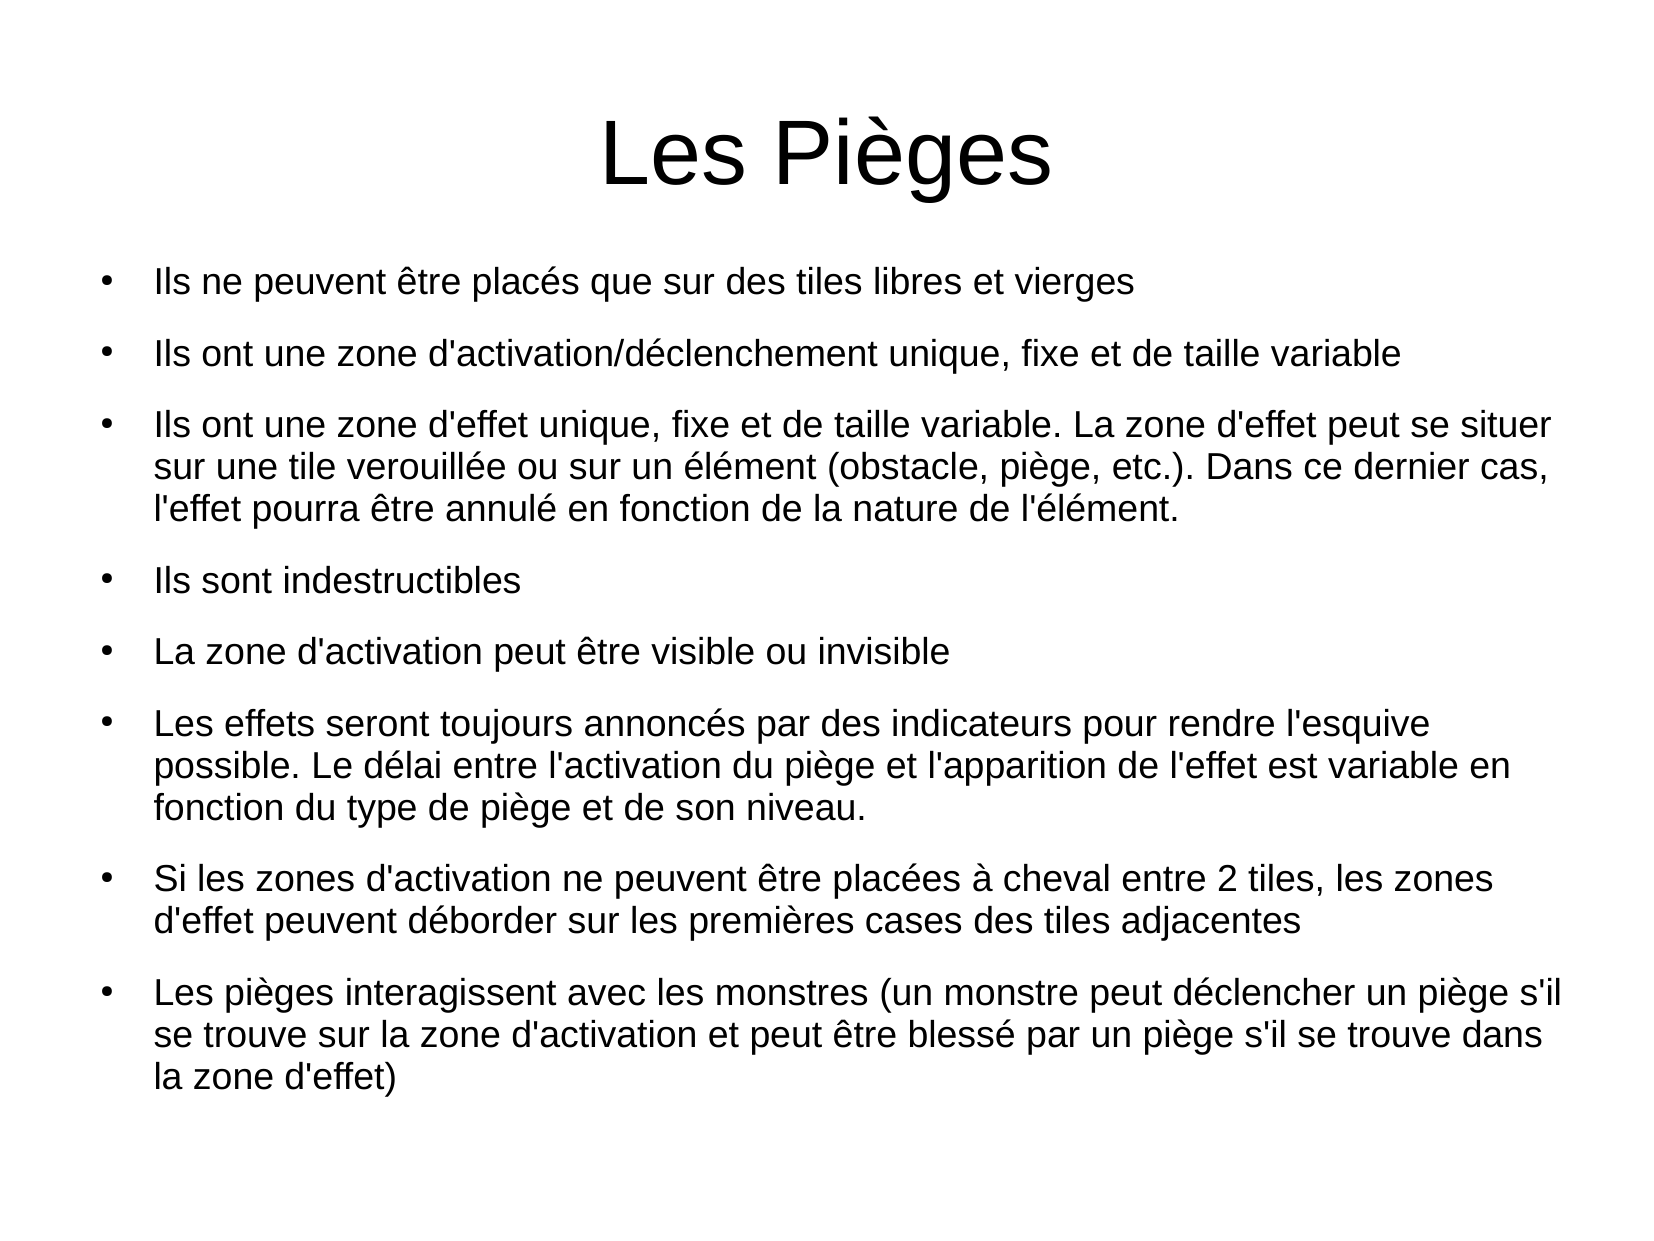

# Les Pièges
Ils ne peuvent être placés que sur des tiles libres et vierges
Ils ont une zone d'activation/déclenchement unique, fixe et de taille variable
Ils ont une zone d'effet unique, fixe et de taille variable. La zone d'effet peut se situer sur une tile verouillée ou sur un élément (obstacle, piège, etc.). Dans ce dernier cas, l'effet pourra être annulé en fonction de la nature de l'élément.
Ils sont indestructibles
La zone d'activation peut être visible ou invisible
Les effets seront toujours annoncés par des indicateurs pour rendre l'esquive possible. Le délai entre l'activation du piège et l'apparition de l'effet est variable en fonction du type de piège et de son niveau.
Si les zones d'activation ne peuvent être placées à cheval entre 2 tiles, les zones d'effet peuvent déborder sur les premières cases des tiles adjacentes
Les pièges interagissent avec les monstres (un monstre peut déclencher un piège s'il se trouve sur la zone d'activation et peut être blessé par un piège s'il se trouve dans la zone d'effet)